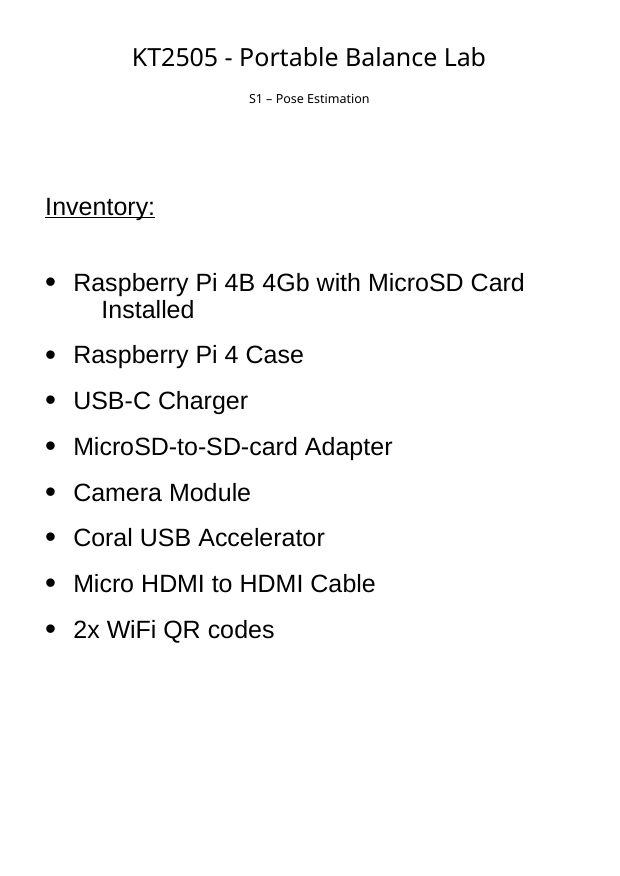

# KT2505 - Portable Balance Lab
S1 – Pose Estimation
Inventory:
Raspberry Pi 4B 4Gb with MicroSD Card Installed
Raspberry Pi 4 Case
USB-C Charger
MicroSD-to-SD-card Adapter
Camera Module
Coral USB Accelerator
Micro HDMI to HDMI Cable
2x WiFi QR codes